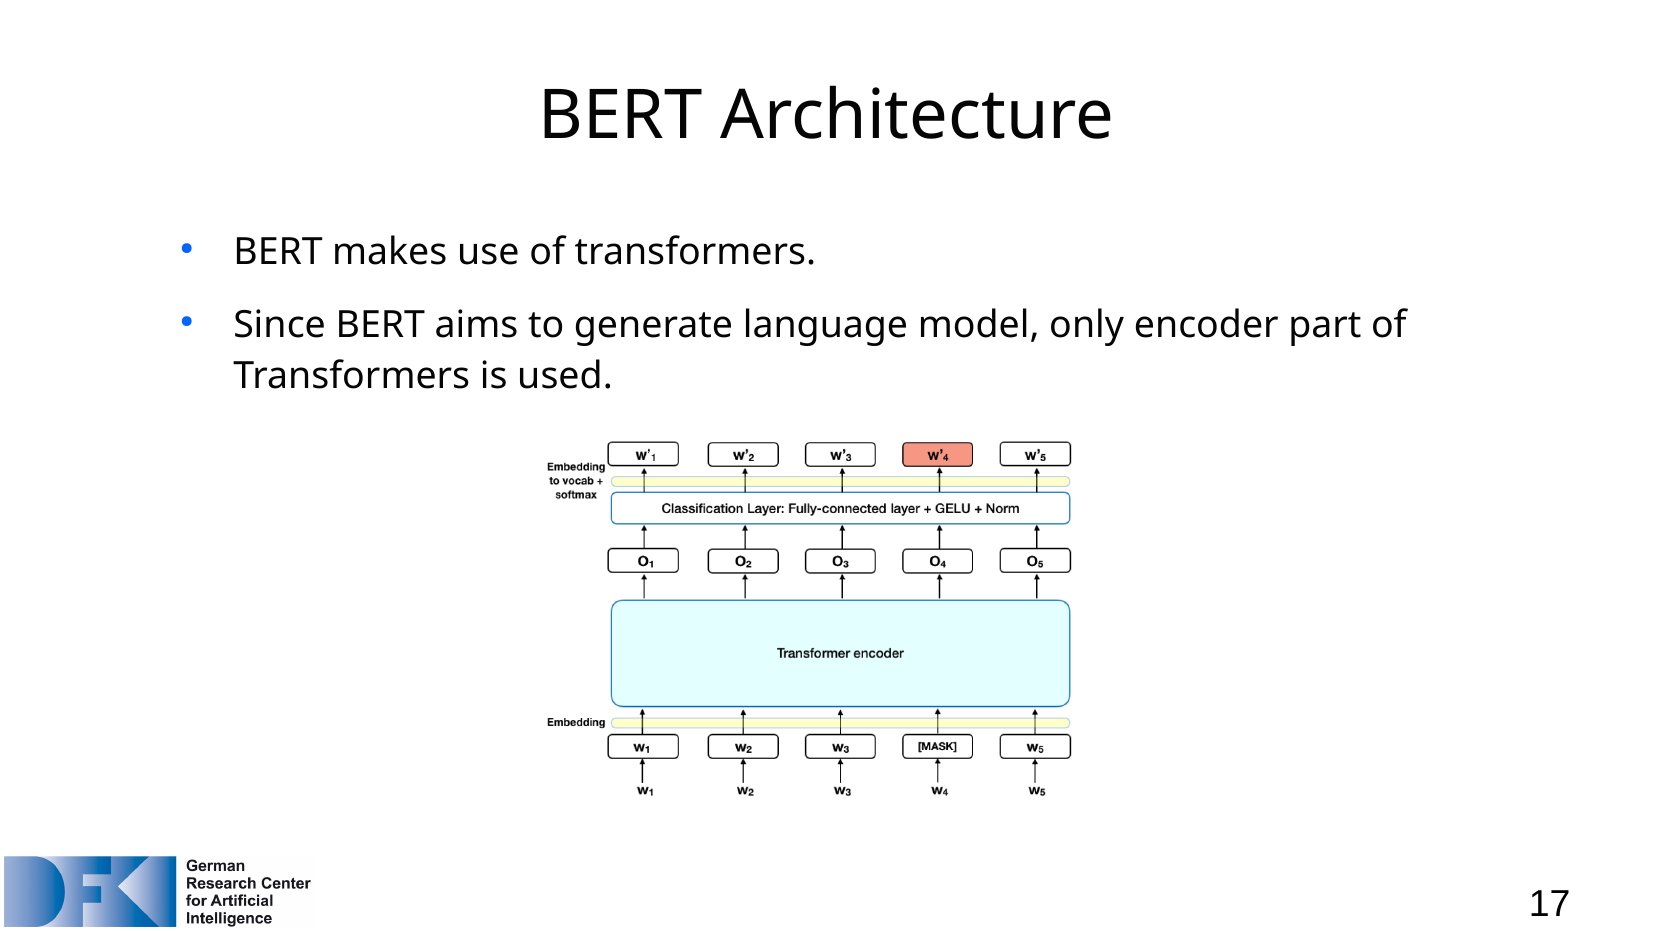

# BERT Architecture
BERT makes use of transformers.
Since BERT aims to generate language model, only encoder part of Transformers is used.